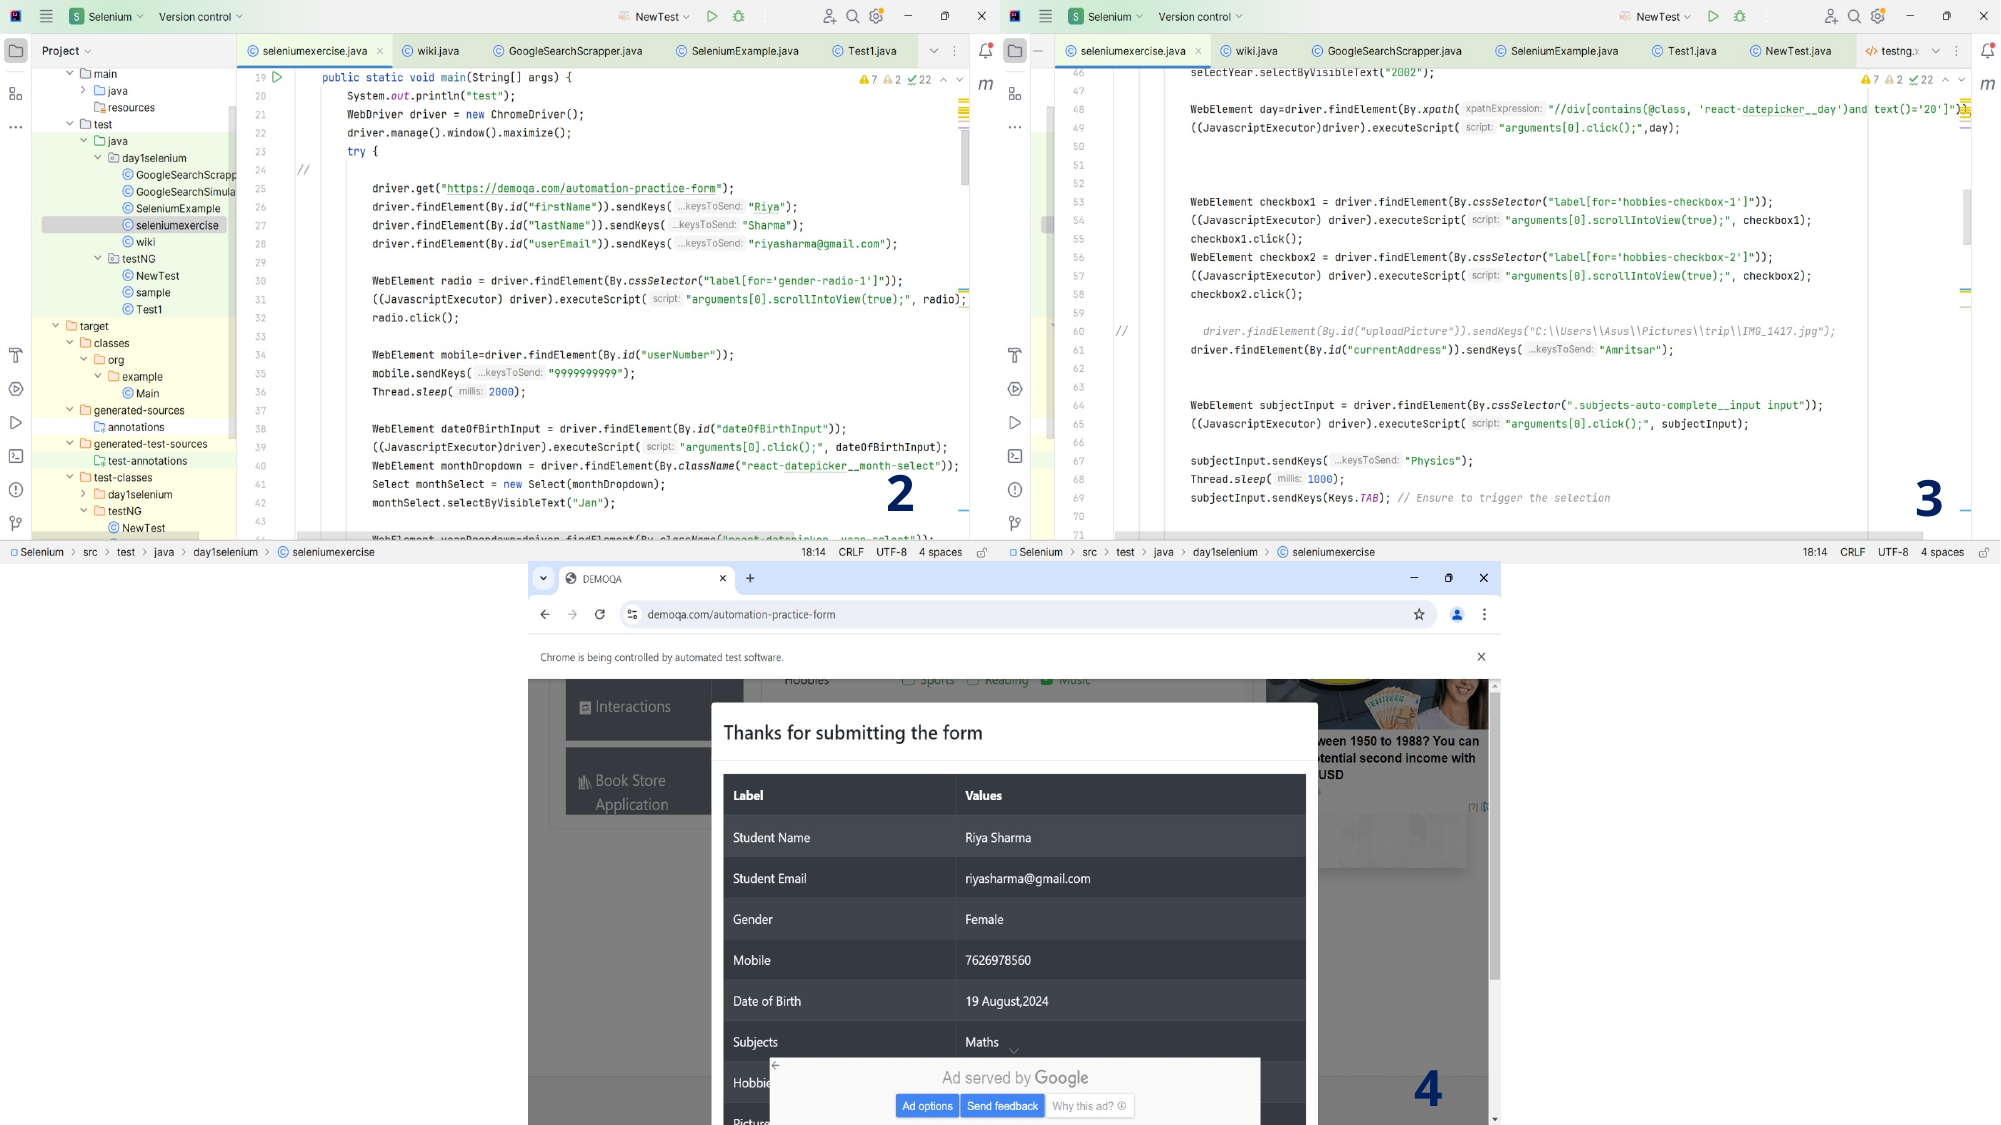

# Human resources slide 8
2
3
4